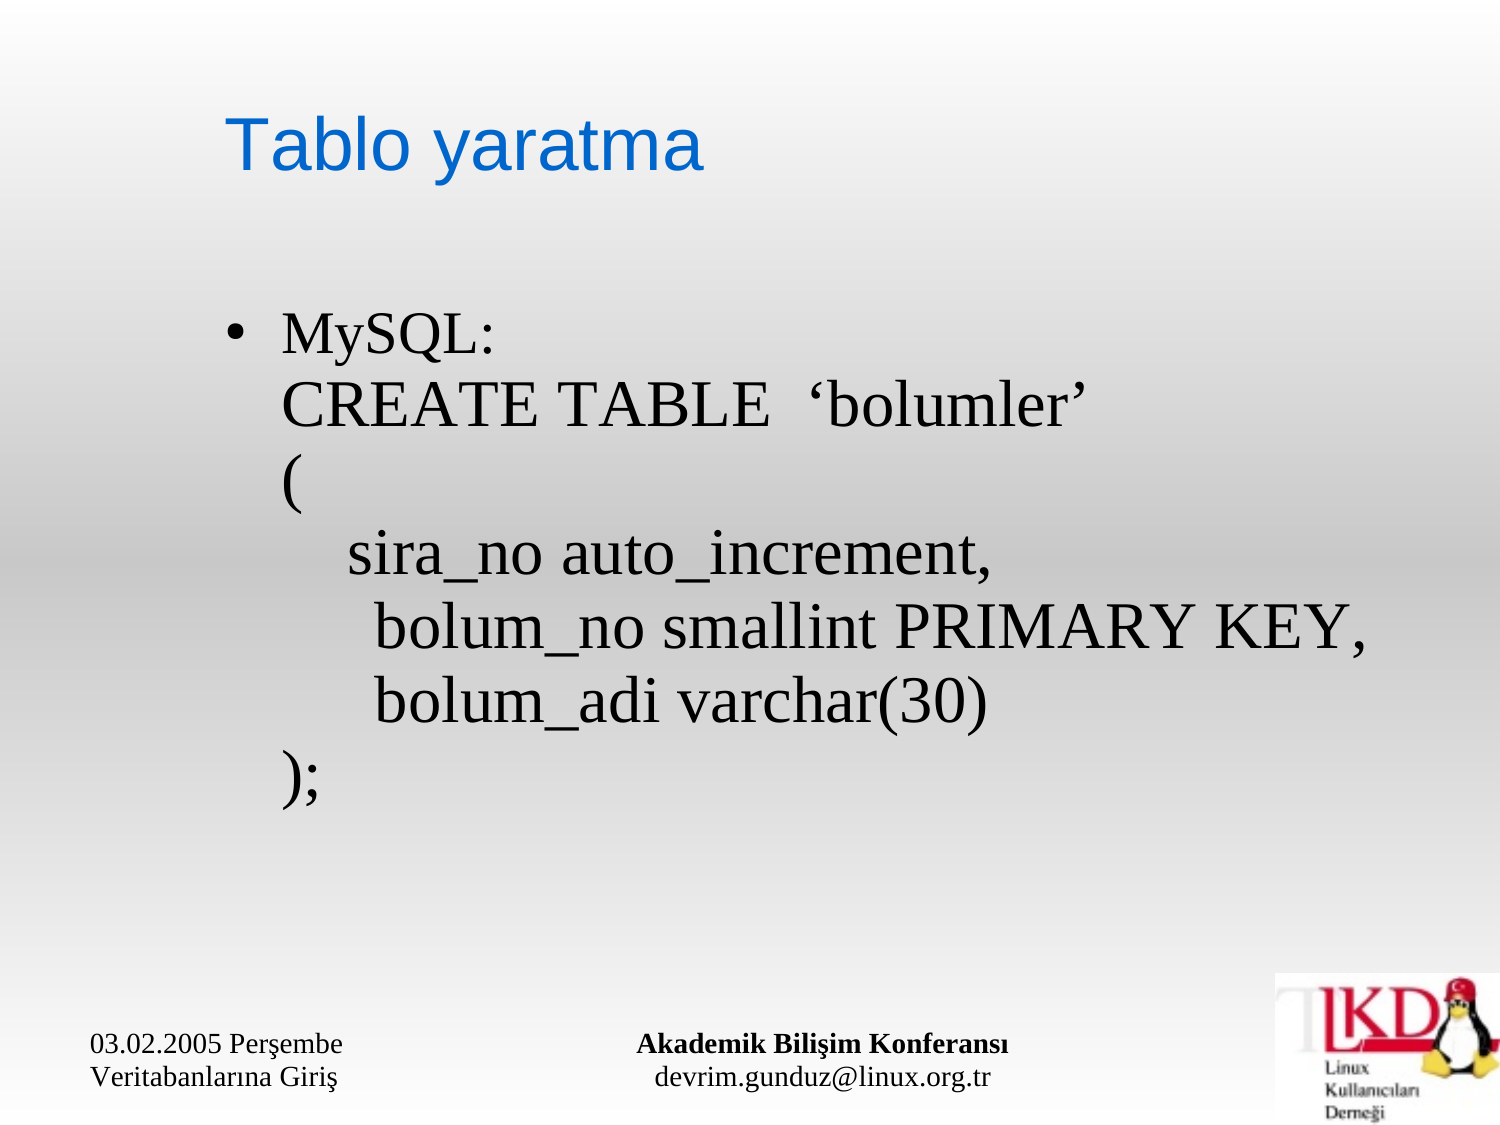

# Tablo yaratma
MySQL:
CREATE TABLE ‘bolumler’
(
 sira_no auto_increment,
	bolum_no smallint PRIMARY KEY,
	bolum_adi varchar(30)
);